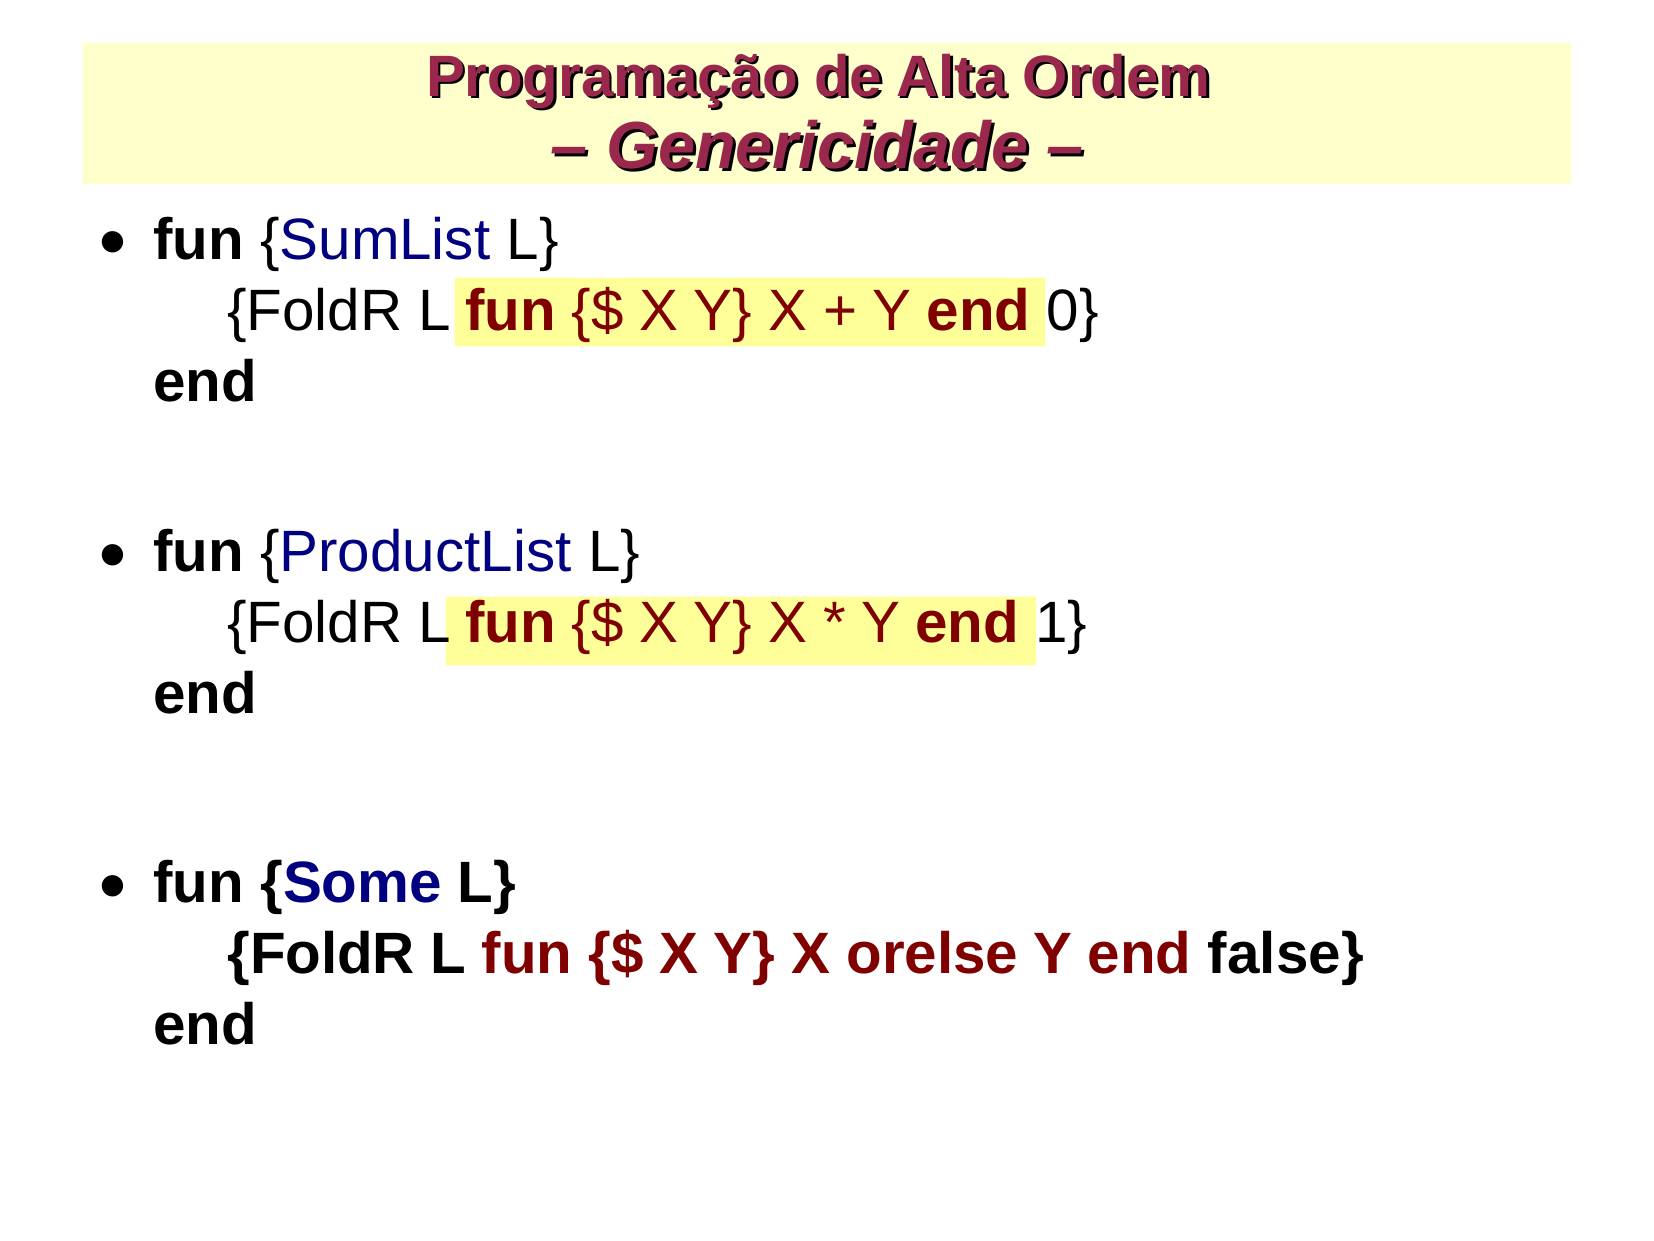

# Programação de Alta Ordem – Genericidade –
fun {SumList L}
	{FoldR L fun {$ X Y} X + Y end 0}
end
fun {ProductList L}
	{FoldR L fun {$ X Y} X * Y end 1}
end
fun {Some L}
	{FoldR L fun {$ X Y} X orelse Y end false}
end